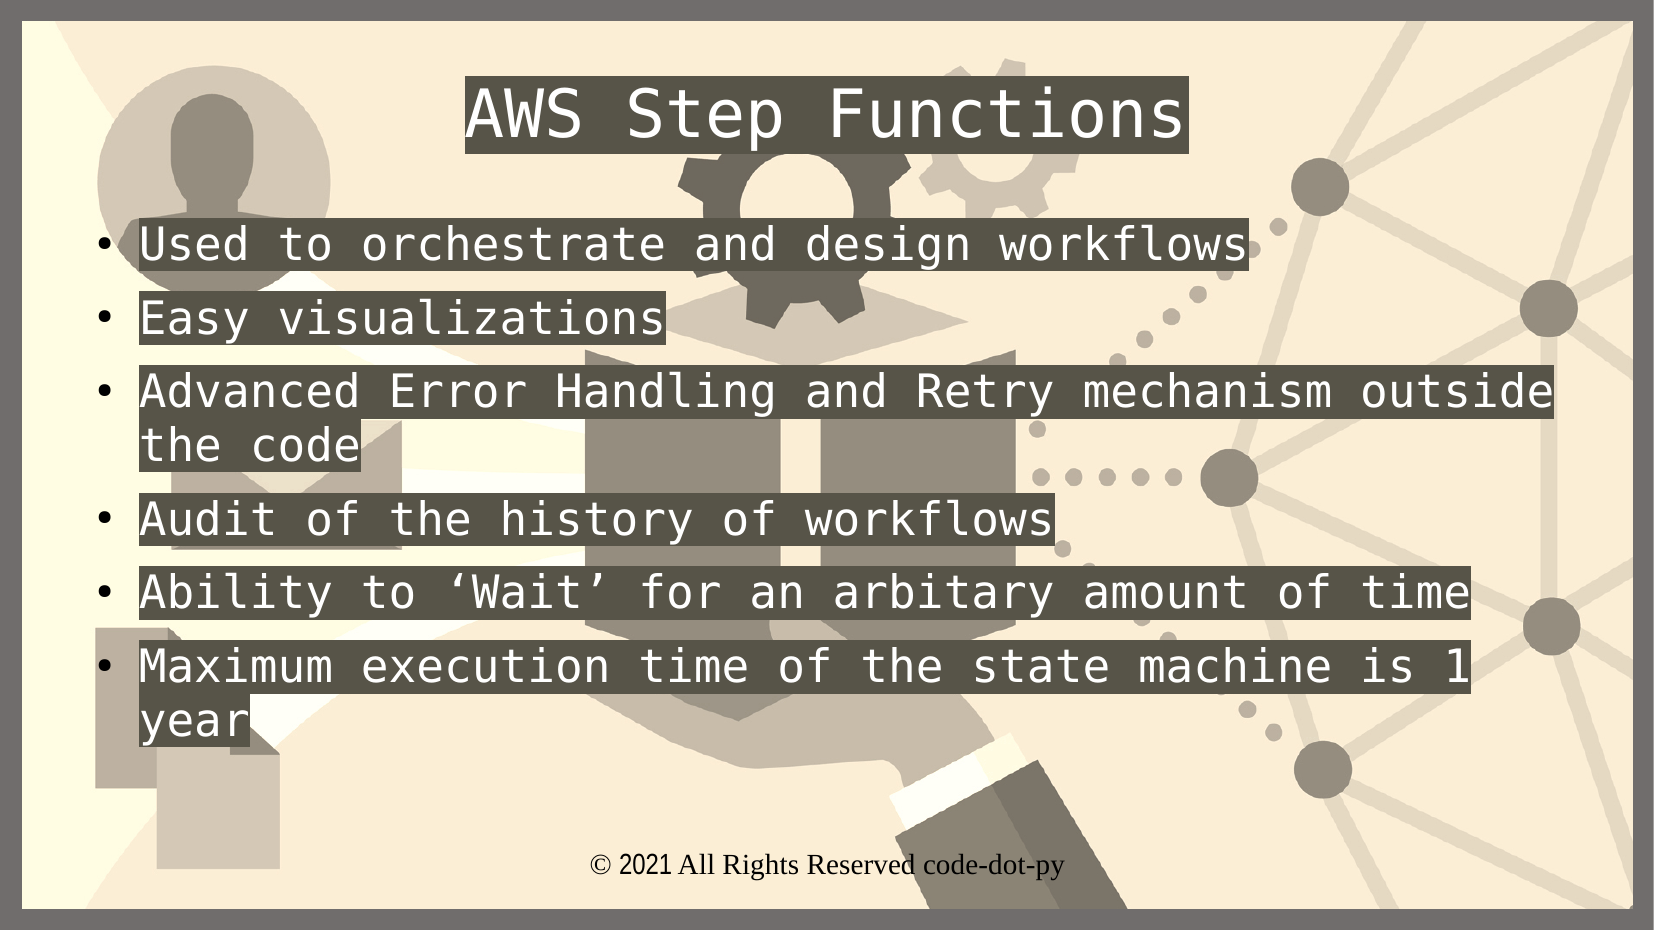

# AWS Step Functions
Used to orchestrate and design workflows
Easy visualizations
Advanced Error Handling and Retry mechanism outside the code
Audit of the history of workflows
Ability to ‘Wait’ for an arbitary amount of time
Maximum execution time of the state machine is 1 year